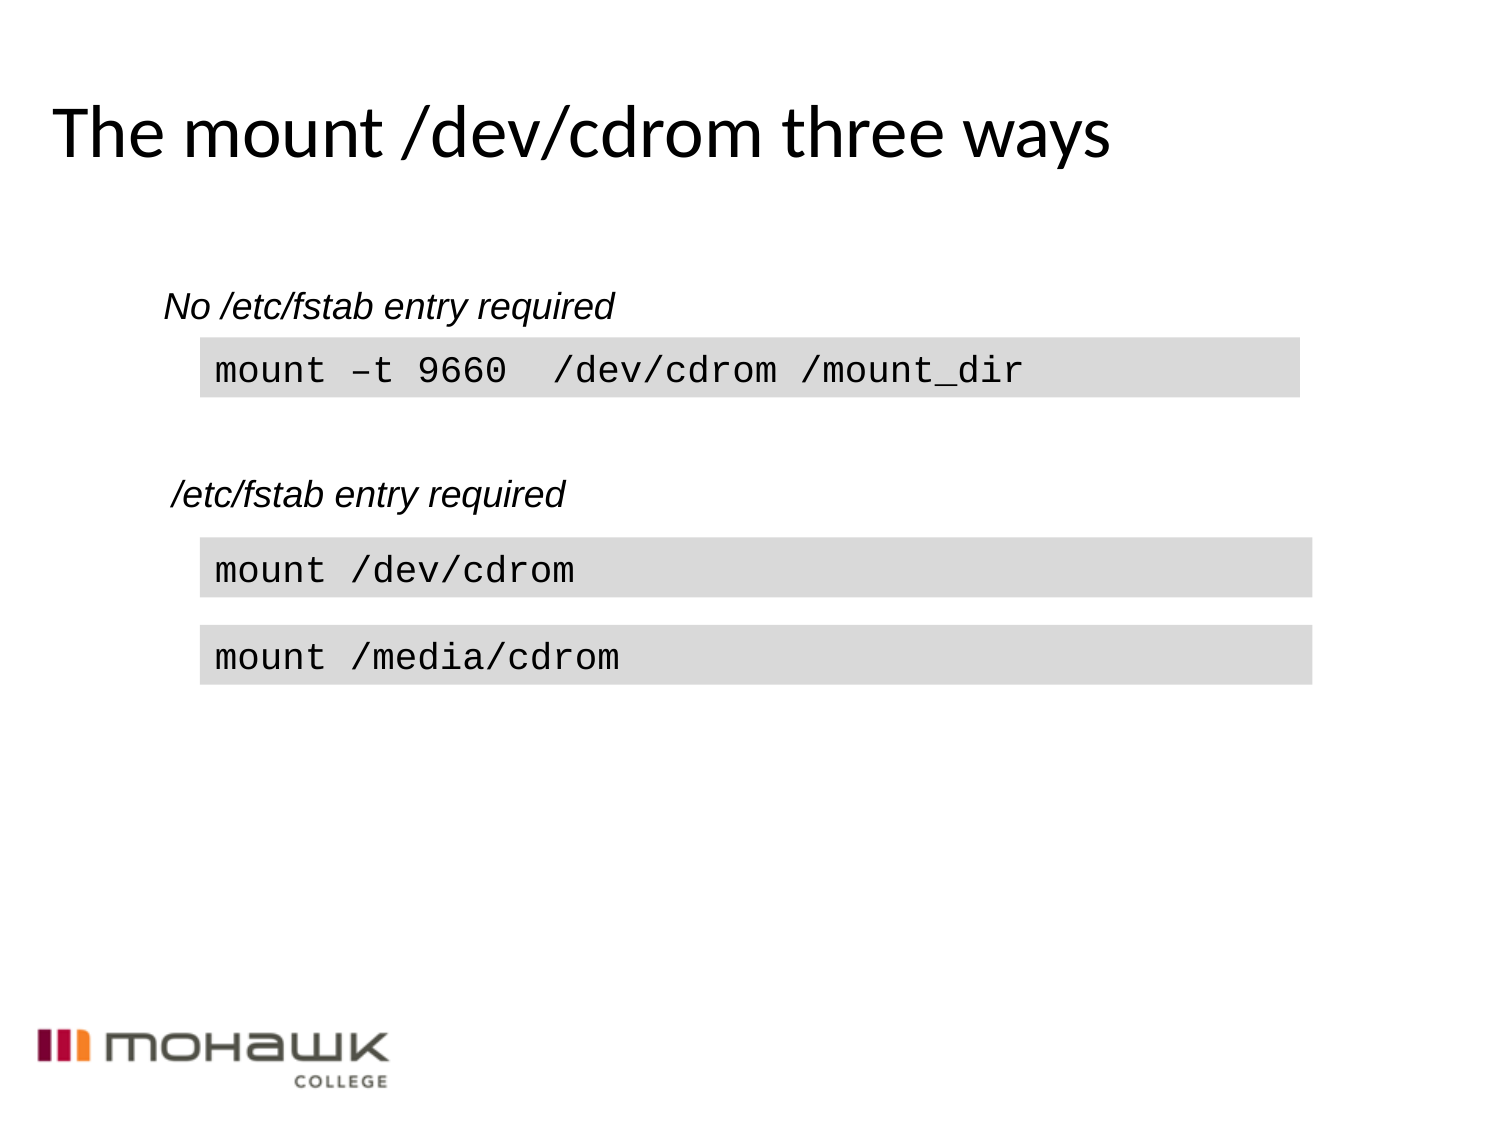

# The mount /dev/cdrom three ways
No /etc/fstab entry required
mount –t 9660 /dev/cdrom /﻿mount_dir
/etc/fstab entry required
mount /dev/cdrom
mount /media/cdrom